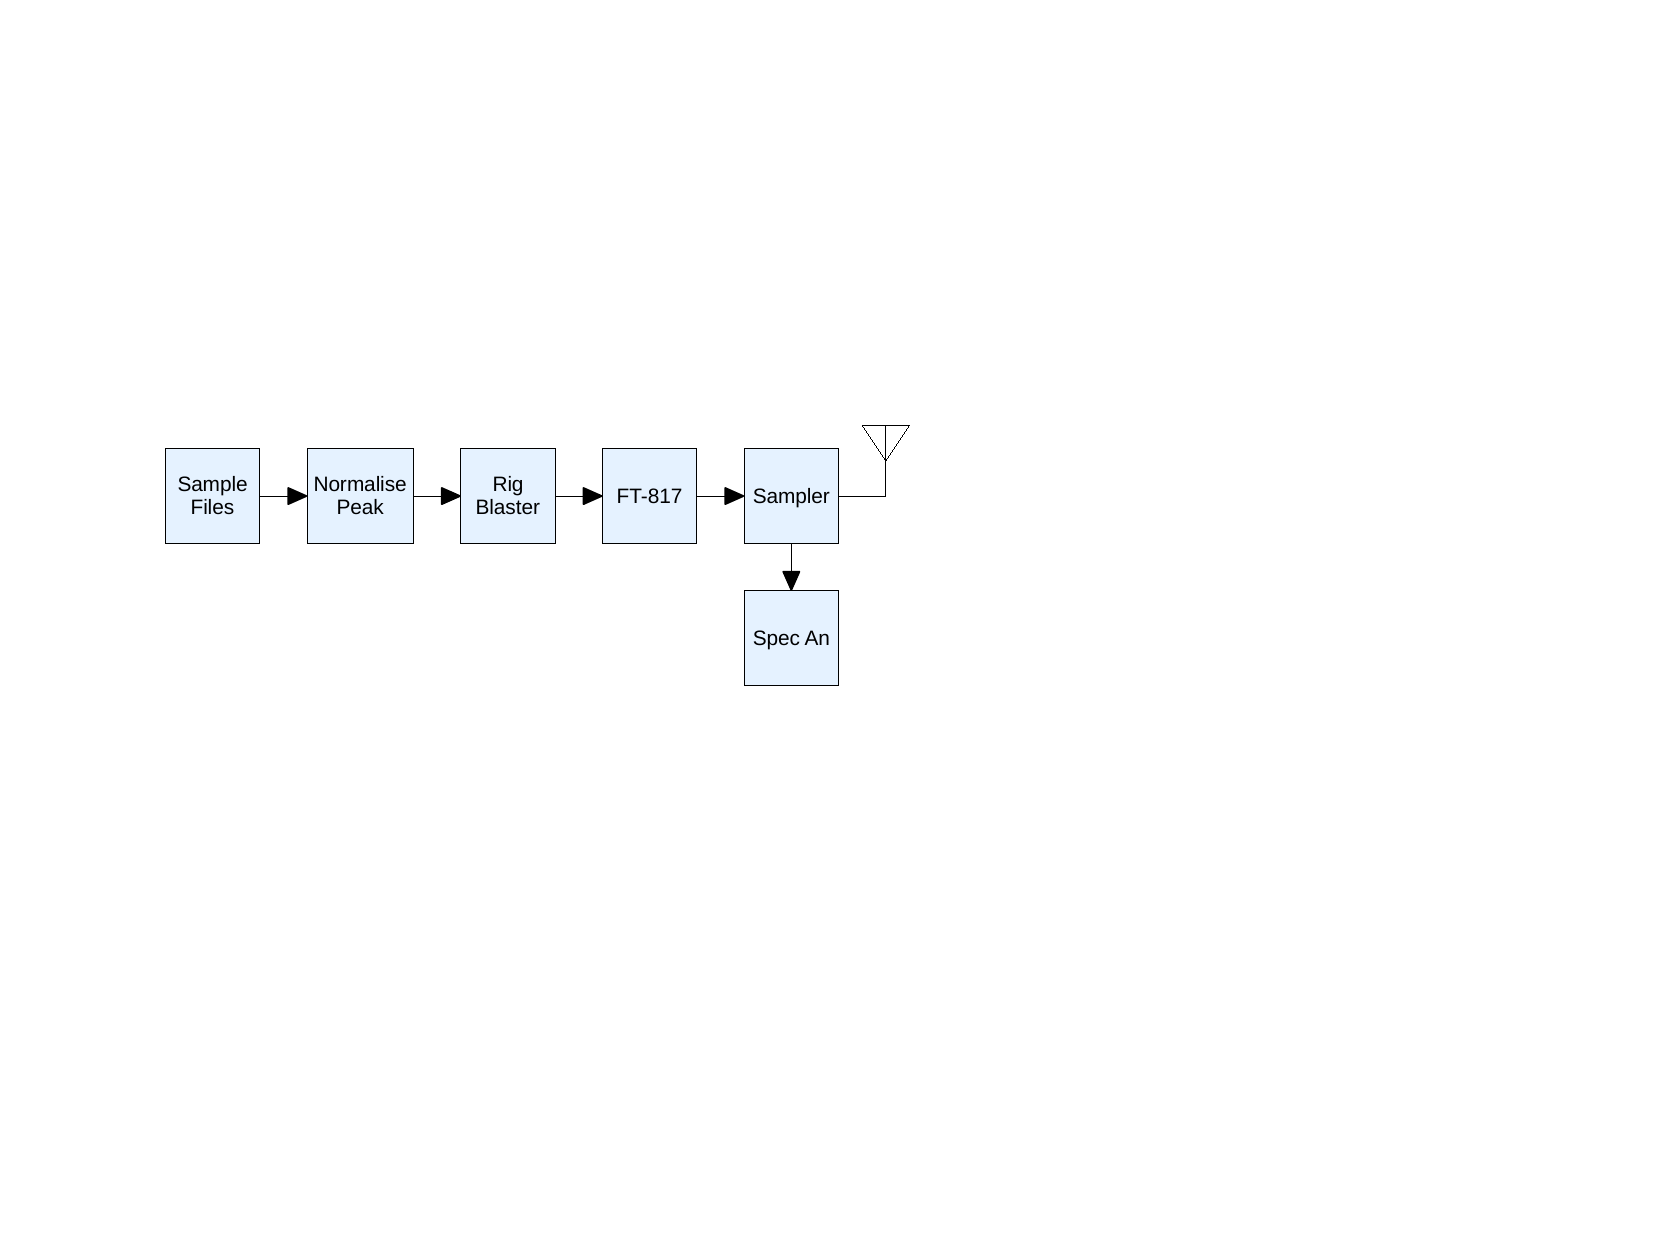

Sample
Files
Normalise
Peak
Rig
Blaster
FT-817
Sampler
Spec An